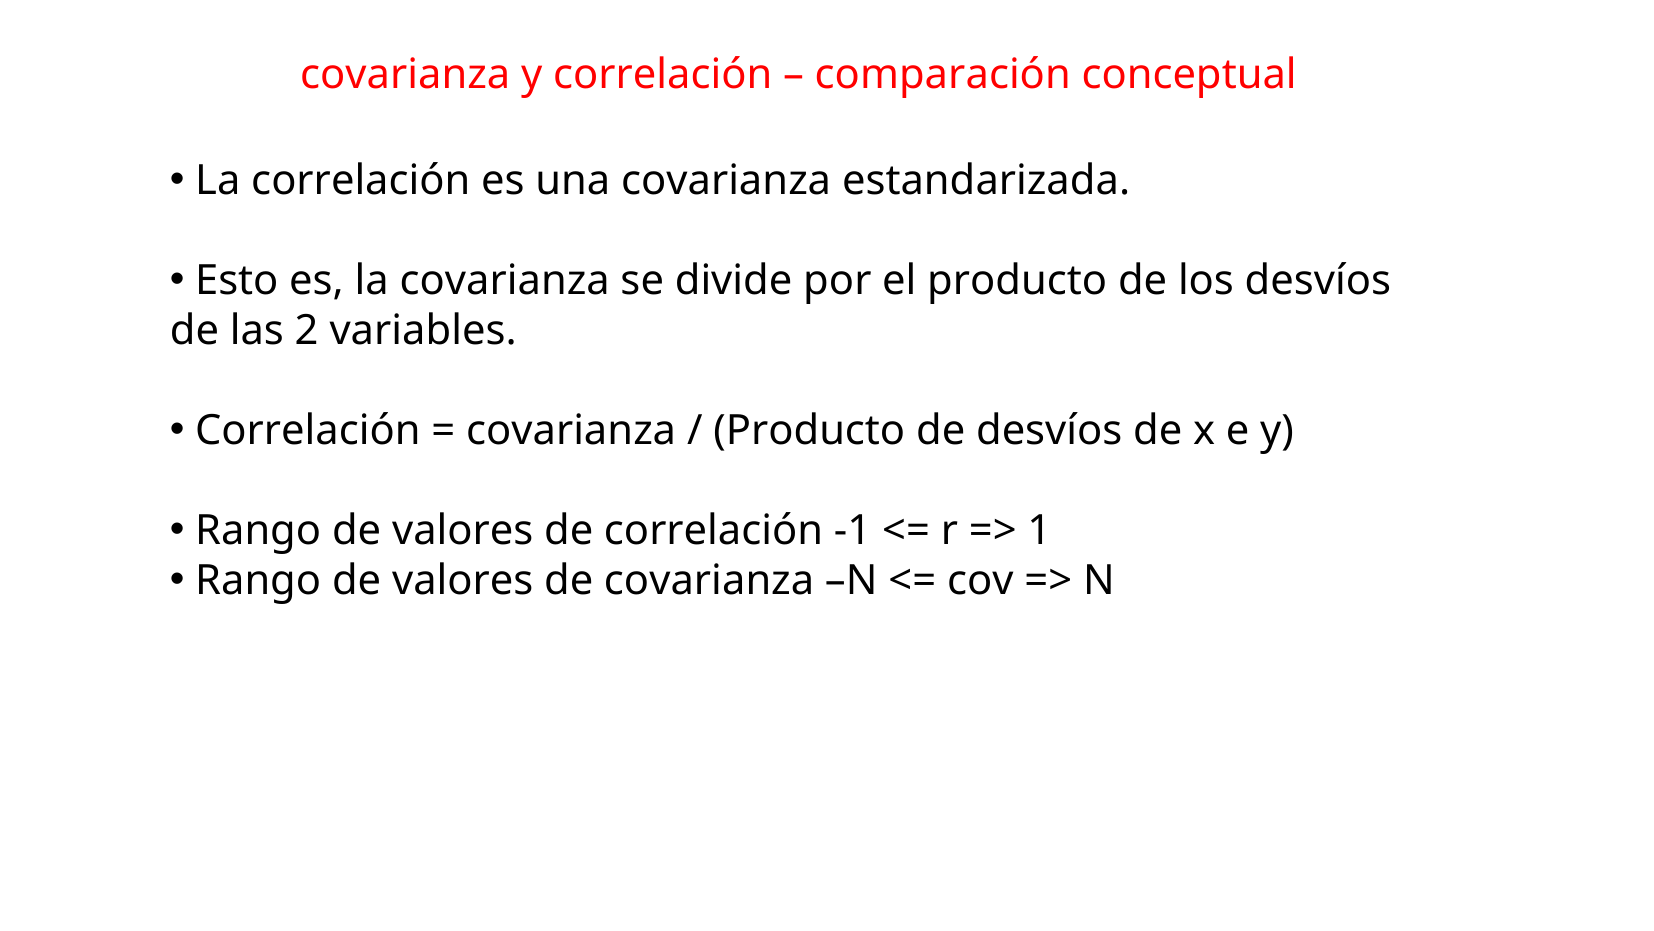

covarianza y correlación – comparación conceptual
 La correlación es una covarianza estandarizada.
 Esto es, la covarianza se divide por el producto de los desvíos de las 2 variables.
 Correlación = covarianza / (Producto de desvíos de x e y)
 Rango de valores de correlación -1 <= r => 1
 Rango de valores de covarianza –N <= cov => N